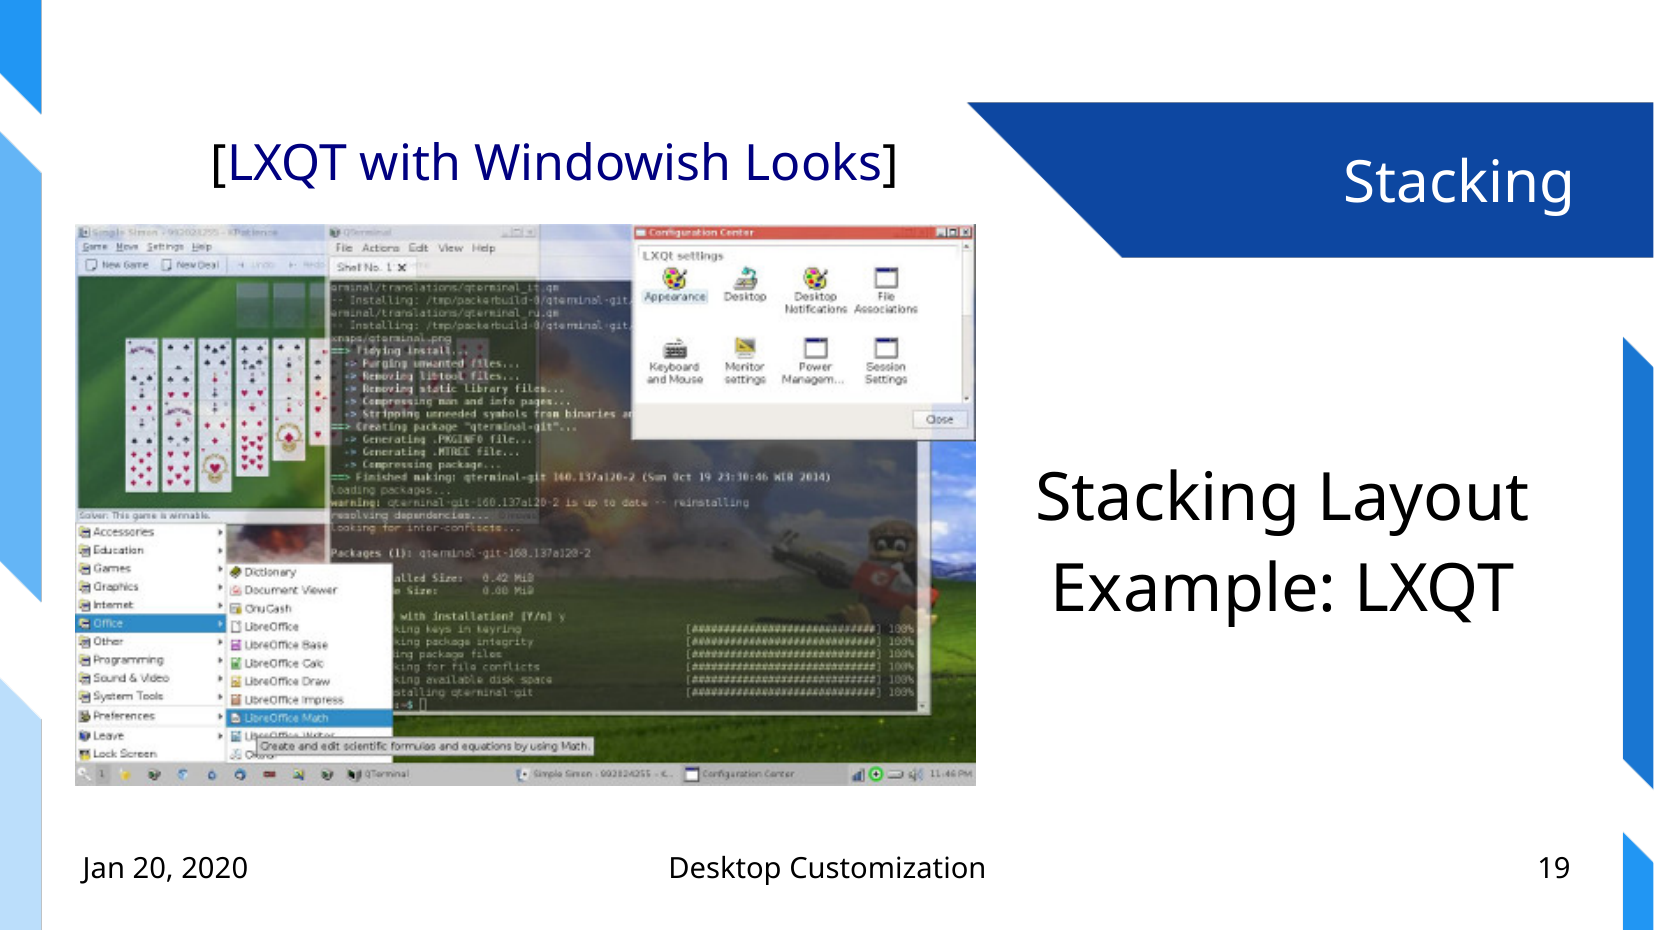

# Stacking
[LXQT with Windowish Looks]
Stacking Layout Example: LXQT
Jan 20, 2020
Desktop Customization
19